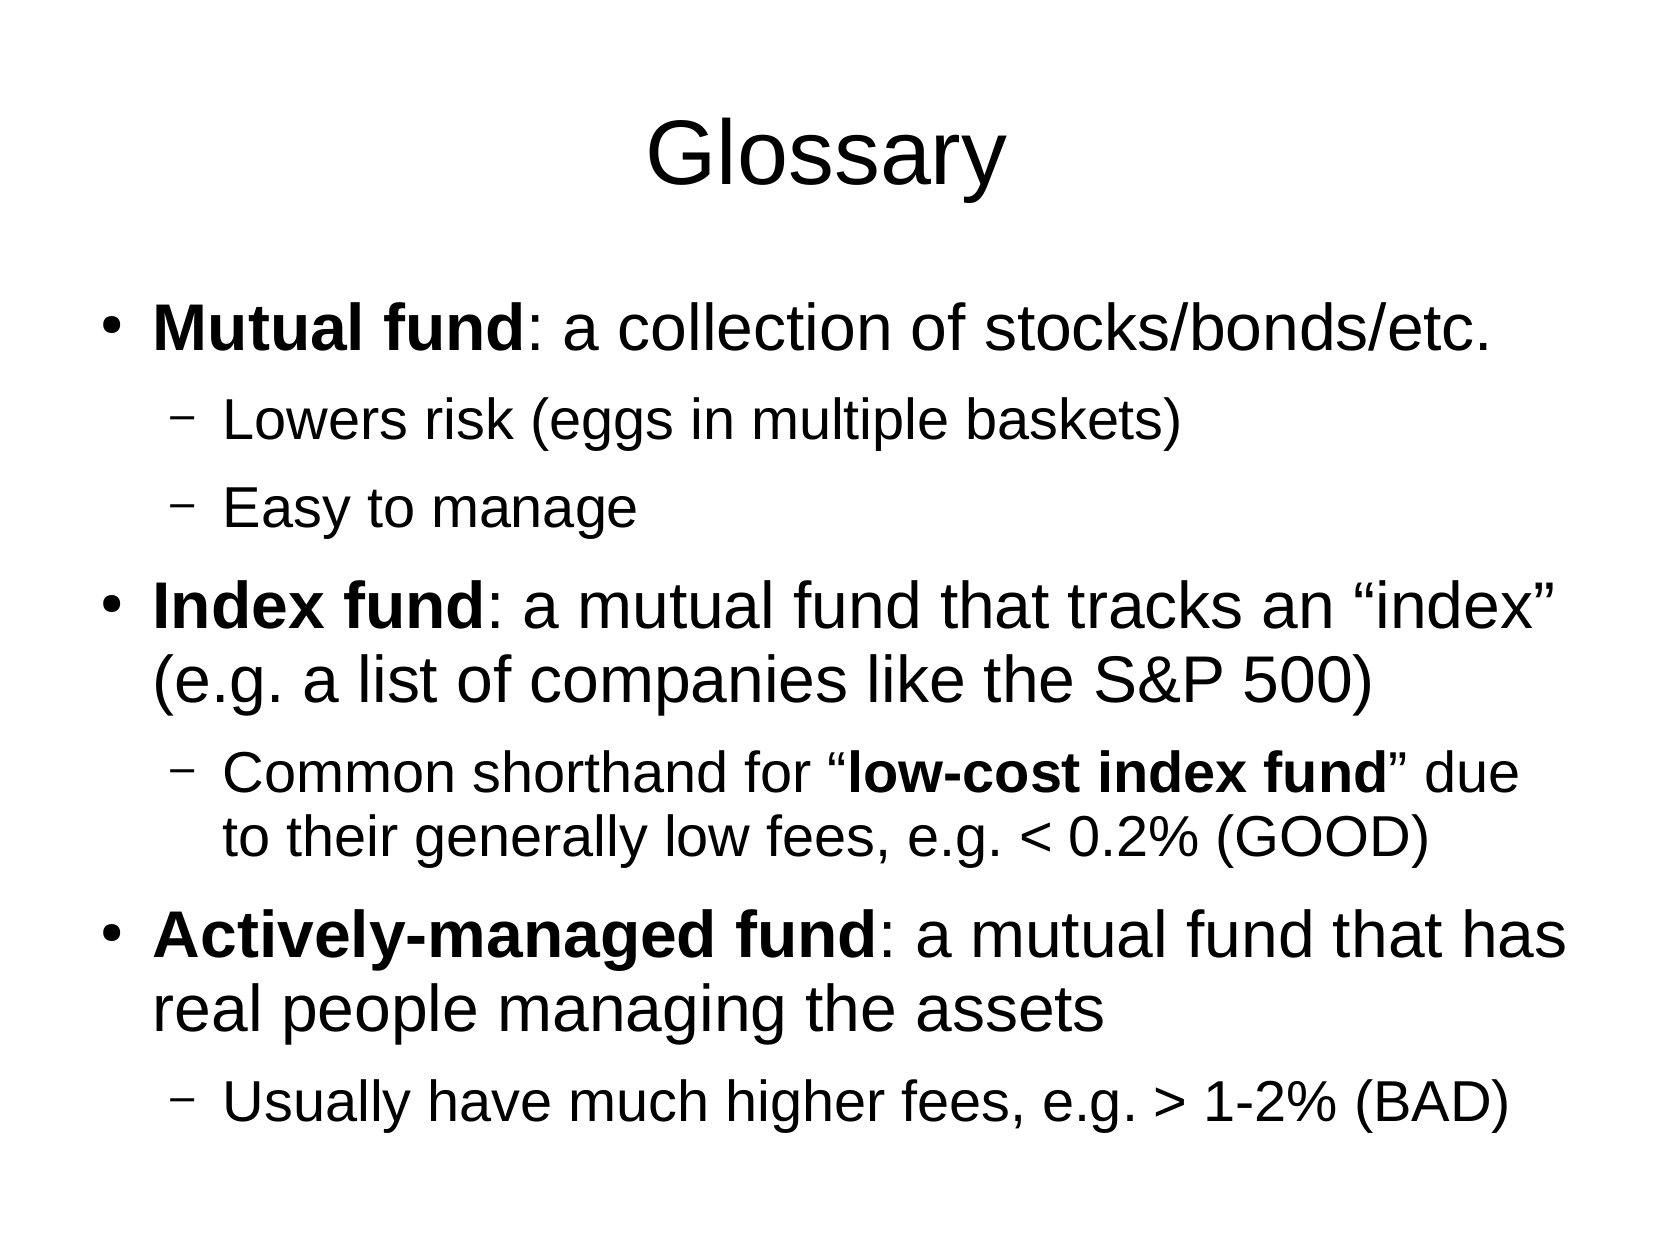

# Glossary
Mutual fund: a collection of stocks/bonds/etc.
Lowers risk (eggs in multiple baskets)
Easy to manage
Index fund: a mutual fund that tracks an “index” (e.g. a list of companies like the S&P 500)
Common shorthand for “low-cost index fund” due to their generally low fees, e.g. < 0.2% (GOOD)
Actively-managed fund: a mutual fund that has real people managing the assets
Usually have much higher fees, e.g. > 1-2% (BAD)